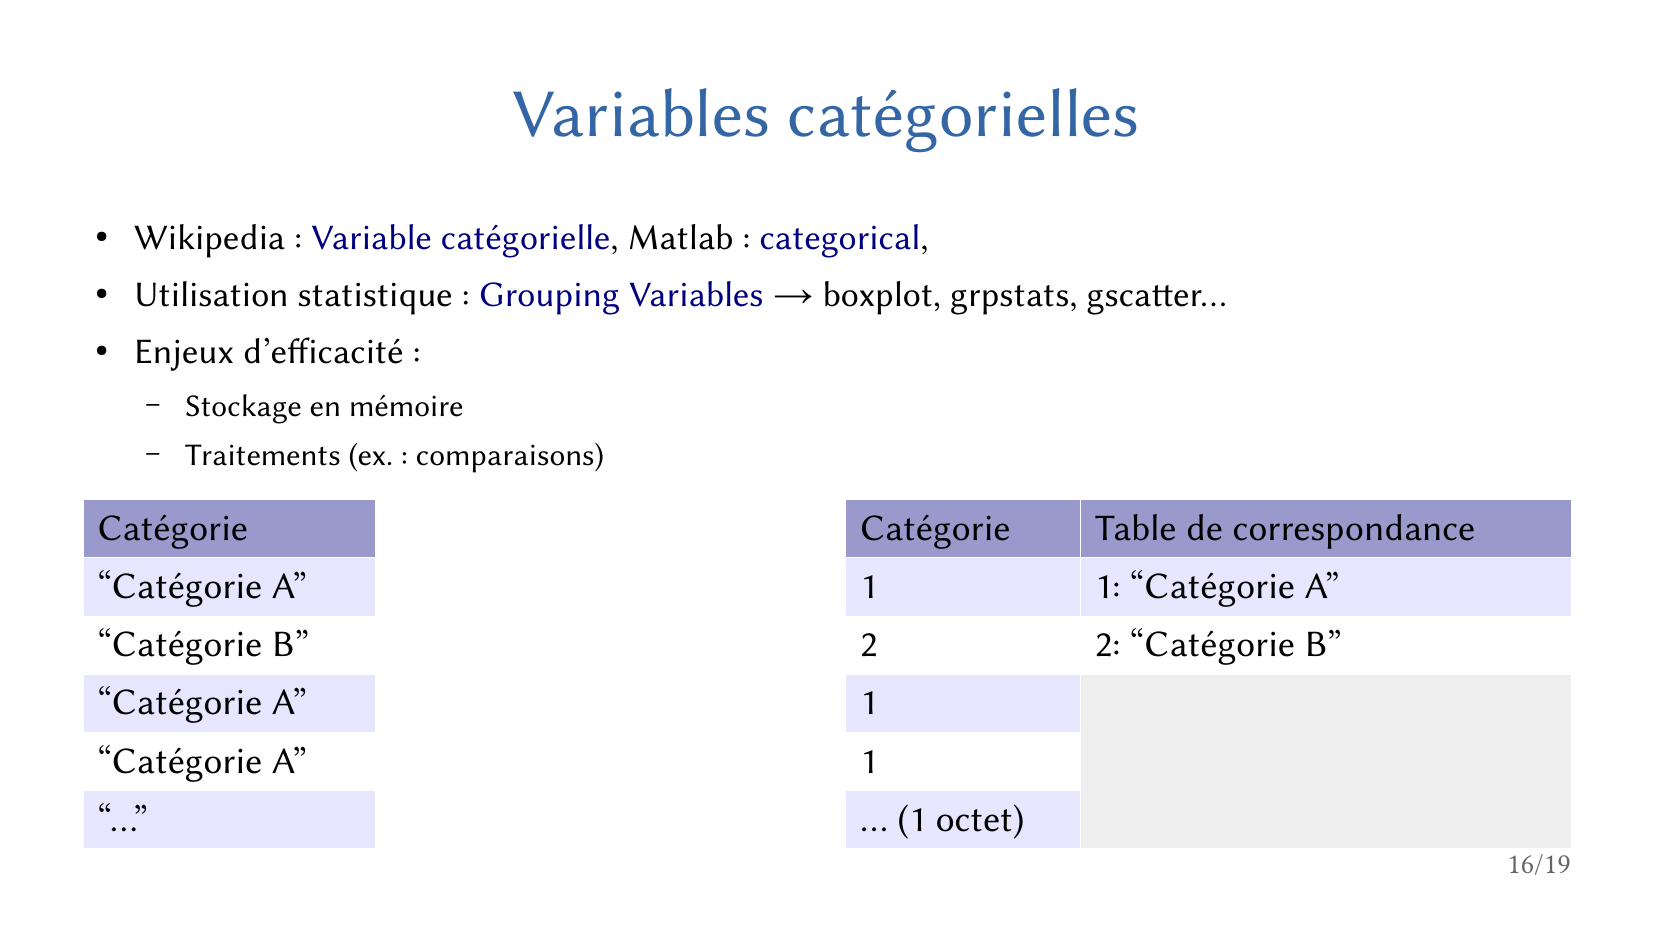

# Variables catégorielles
Wikipedia : Variable catégorielle, Matlab : categorical,
Utilisation statistique : Grouping Variables → boxplot, grpstats, gscatter…
Enjeux d’efficacité :
Stockage en mémoire
Traitements (ex. : comparaisons)
| Catégorie |
| --- |
| “Catégorie A” |
| “Catégorie B” |
| “Catégorie A” |
| “Catégorie A” |
| “…” |
| Catégorie | Table de correspondance |
| --- | --- |
| 1 | 1: “Catégorie A” |
| 2 | 2: “Catégorie B” |
| 1 | |
| 1 | |
| … (1 octet) | |
16